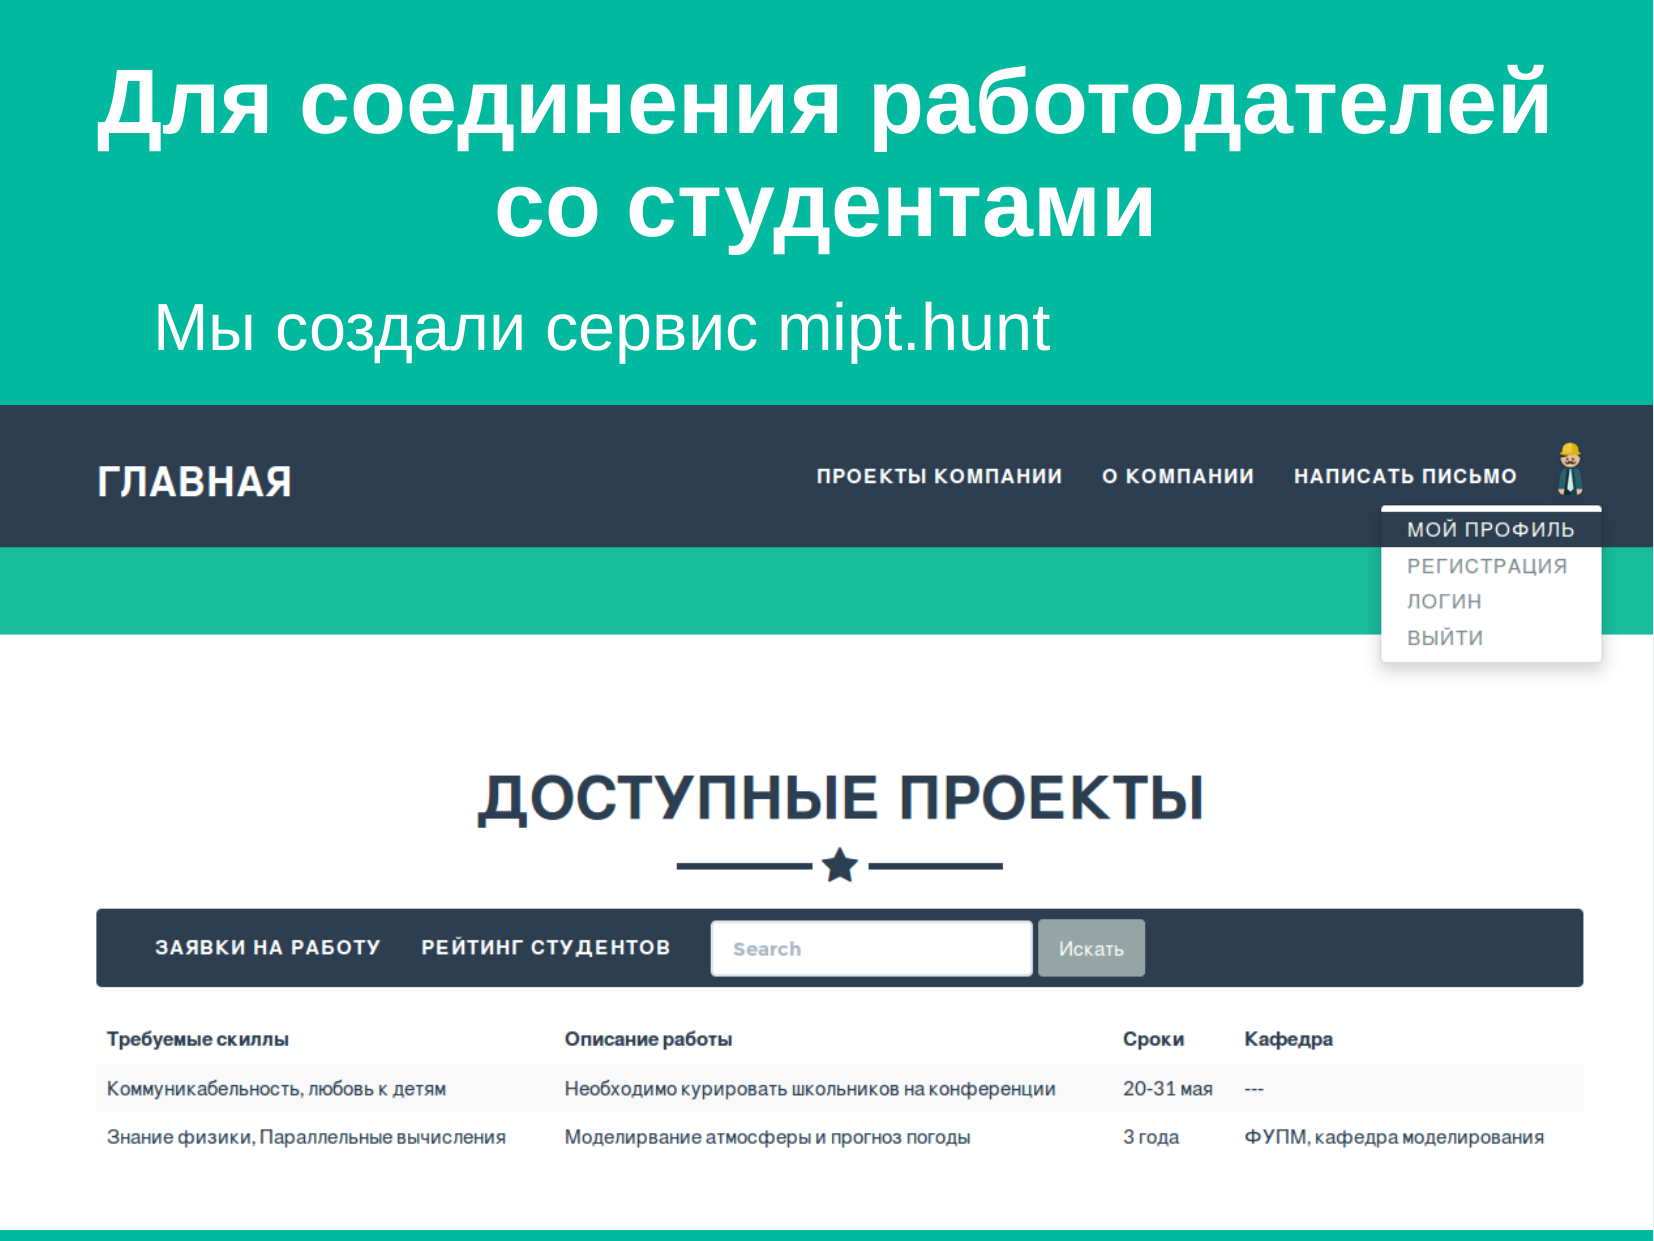

# Для соединения работодателей со студентами
Мы создали сервис mipt.hunt